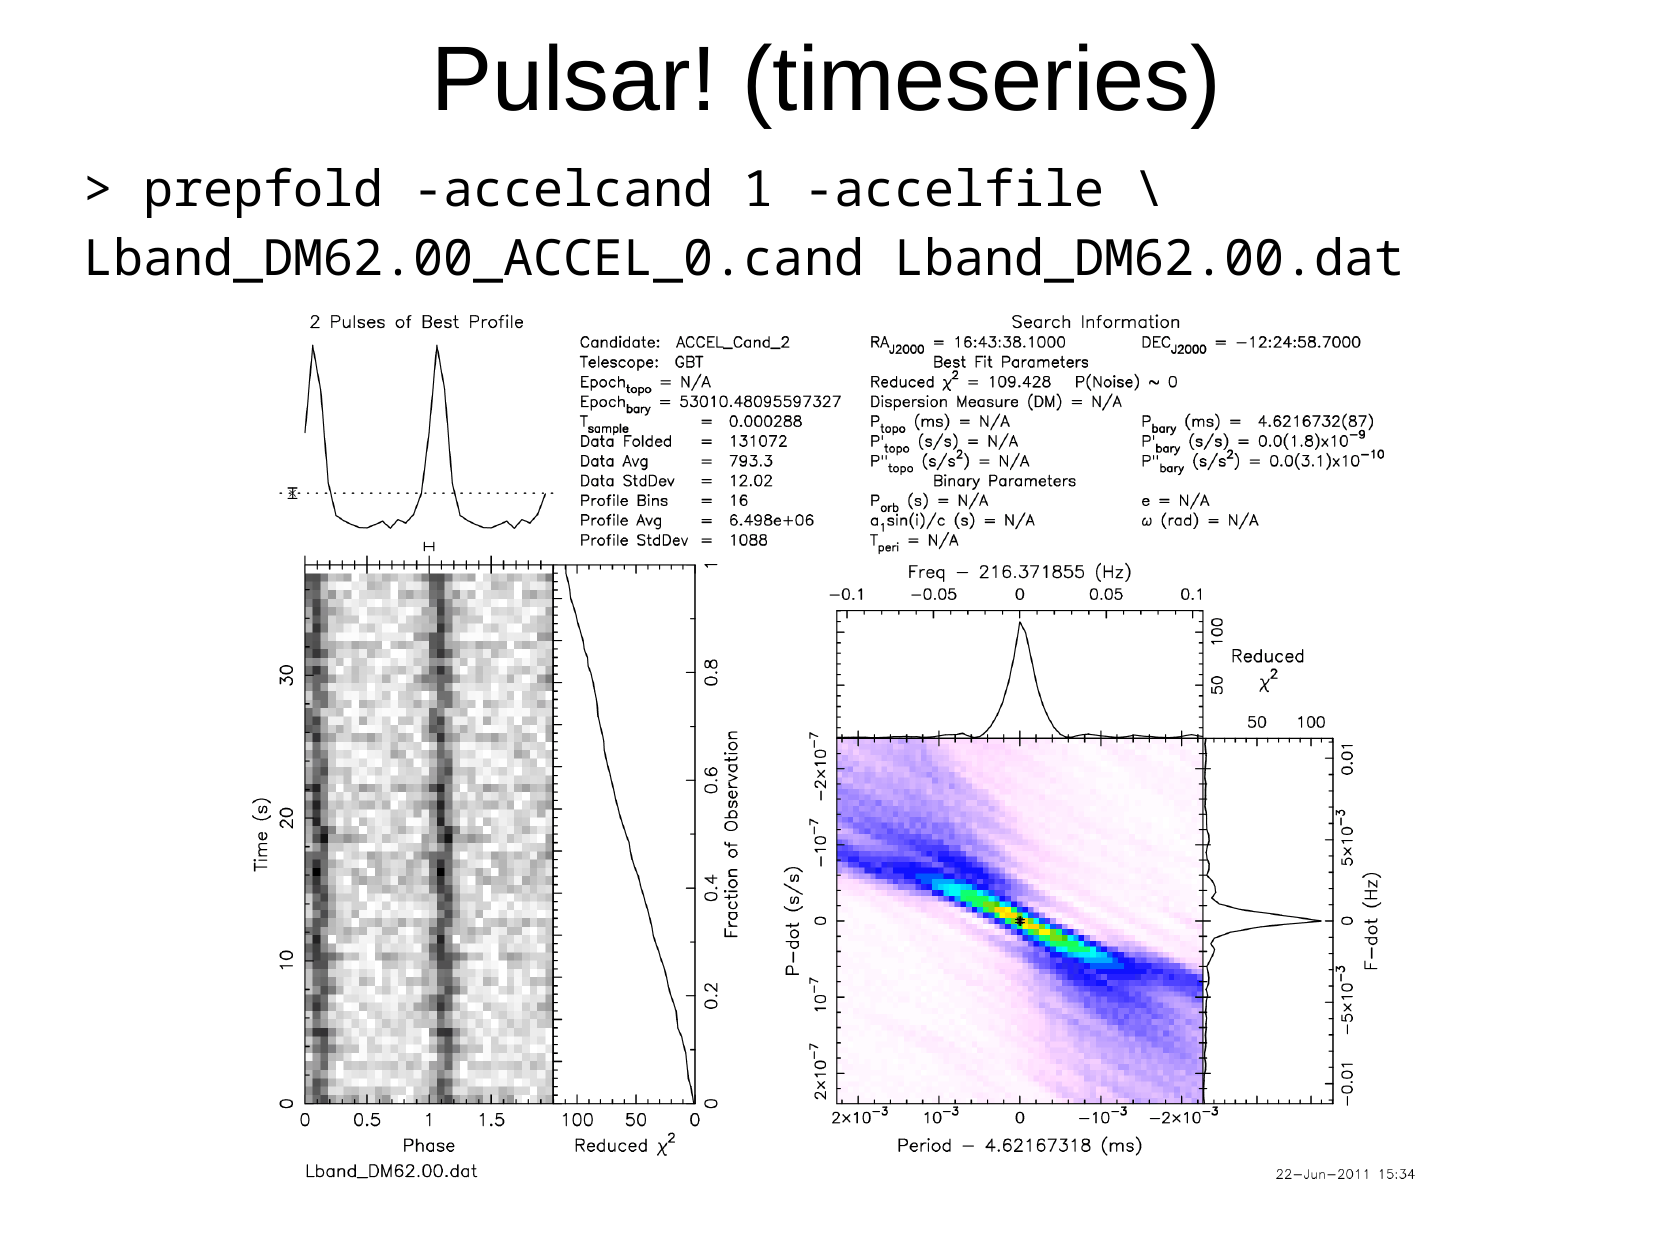

# Pulsar! (timeseries)
> prepfold -accelcand 1 -accelfile \ Lband_DM62.00_ACCEL_0.cand Lband_DM62.00.dat